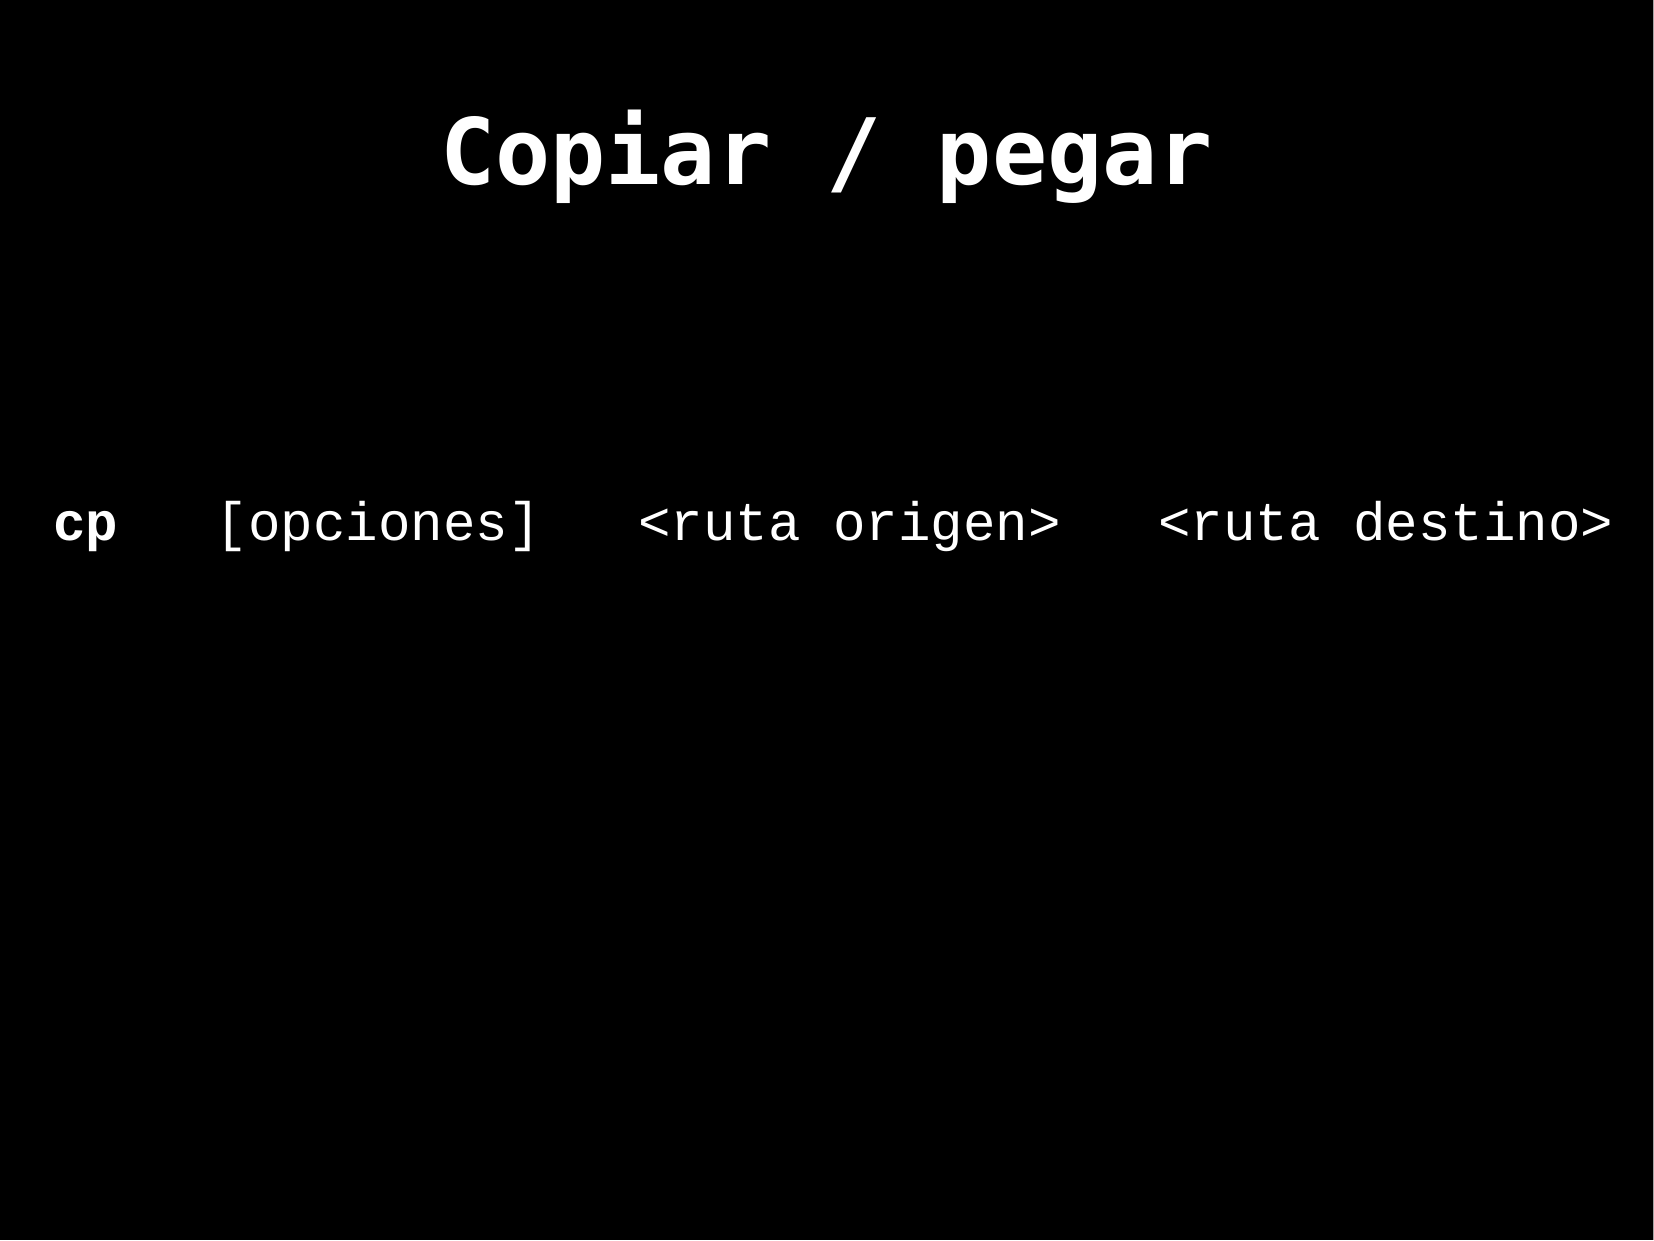

# Copiar / pegar
cp [opciones] <ruta origen> <ruta destino>